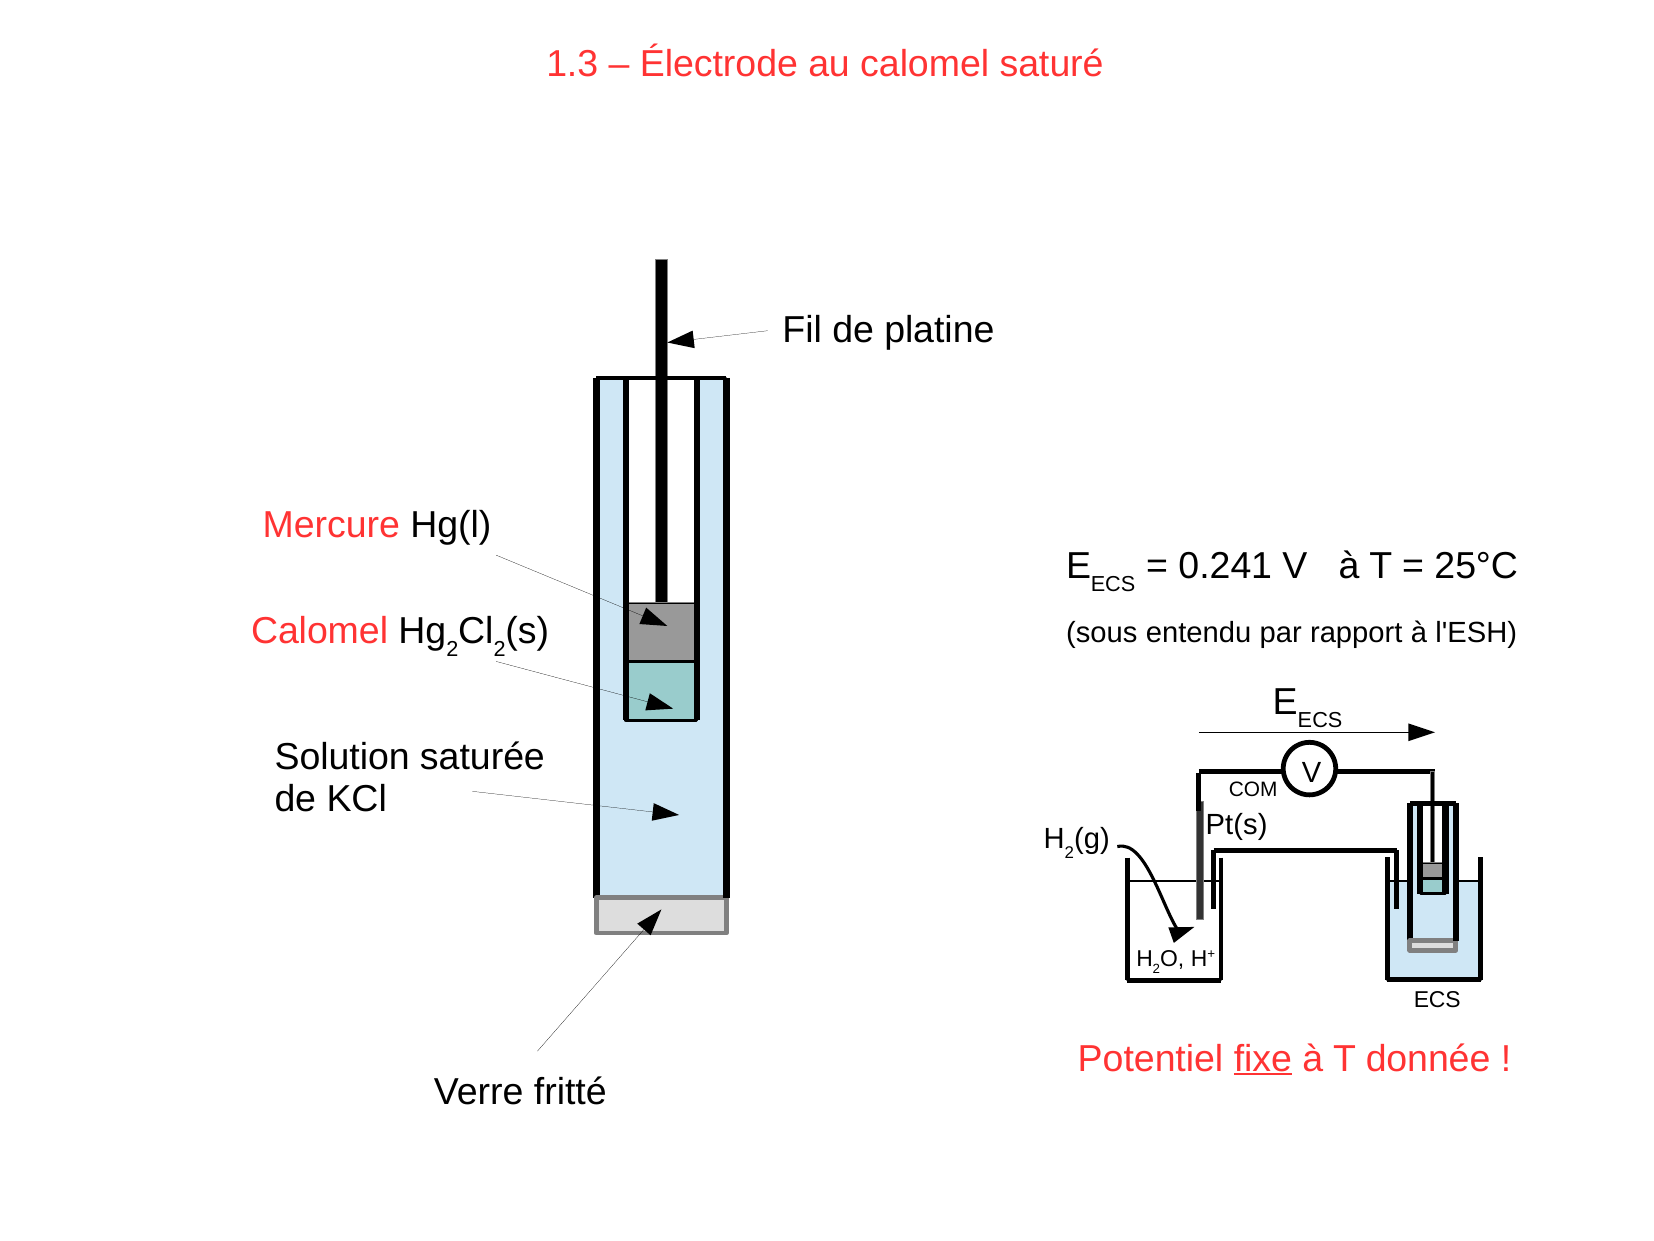

1.3 – Électrode au calomel saturé
Fil de platine
Mercure Hg(l)
EECS = 0.241 V à T = 25°C
Calomel Hg2Cl2(s)
(sous entendu par rapport à l'ESH)
EECS
Solution saturée de KCl
V
COM
Pt(s)
H2(g)
H2O, H+
ECS
Potentiel fixe à T donnée !
Verre fritté